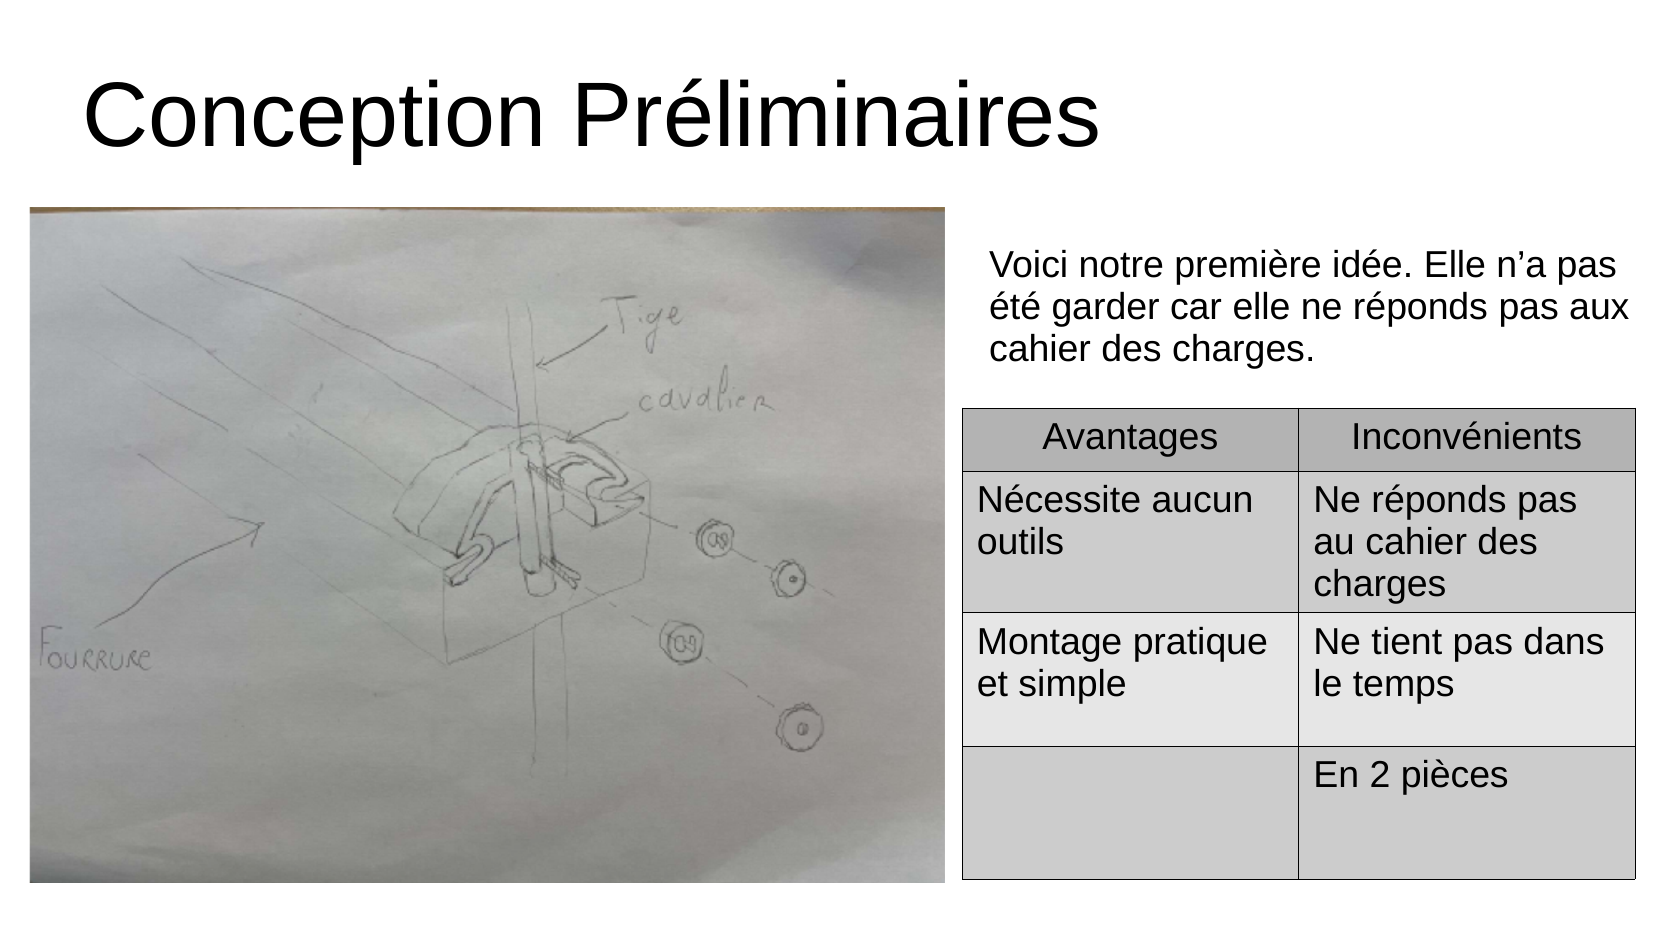

# Conception Préliminaires
Voici notre première idée. Elle n’a pas été garder car elle ne réponds pas aux cahier des charges.
| Avantages | Inconvénients |
| --- | --- |
| Nécessite aucun outils | Ne réponds pas au cahier des charges |
| Montage pratique et simple | Ne tient pas dans le temps |
| | En 2 pièces |